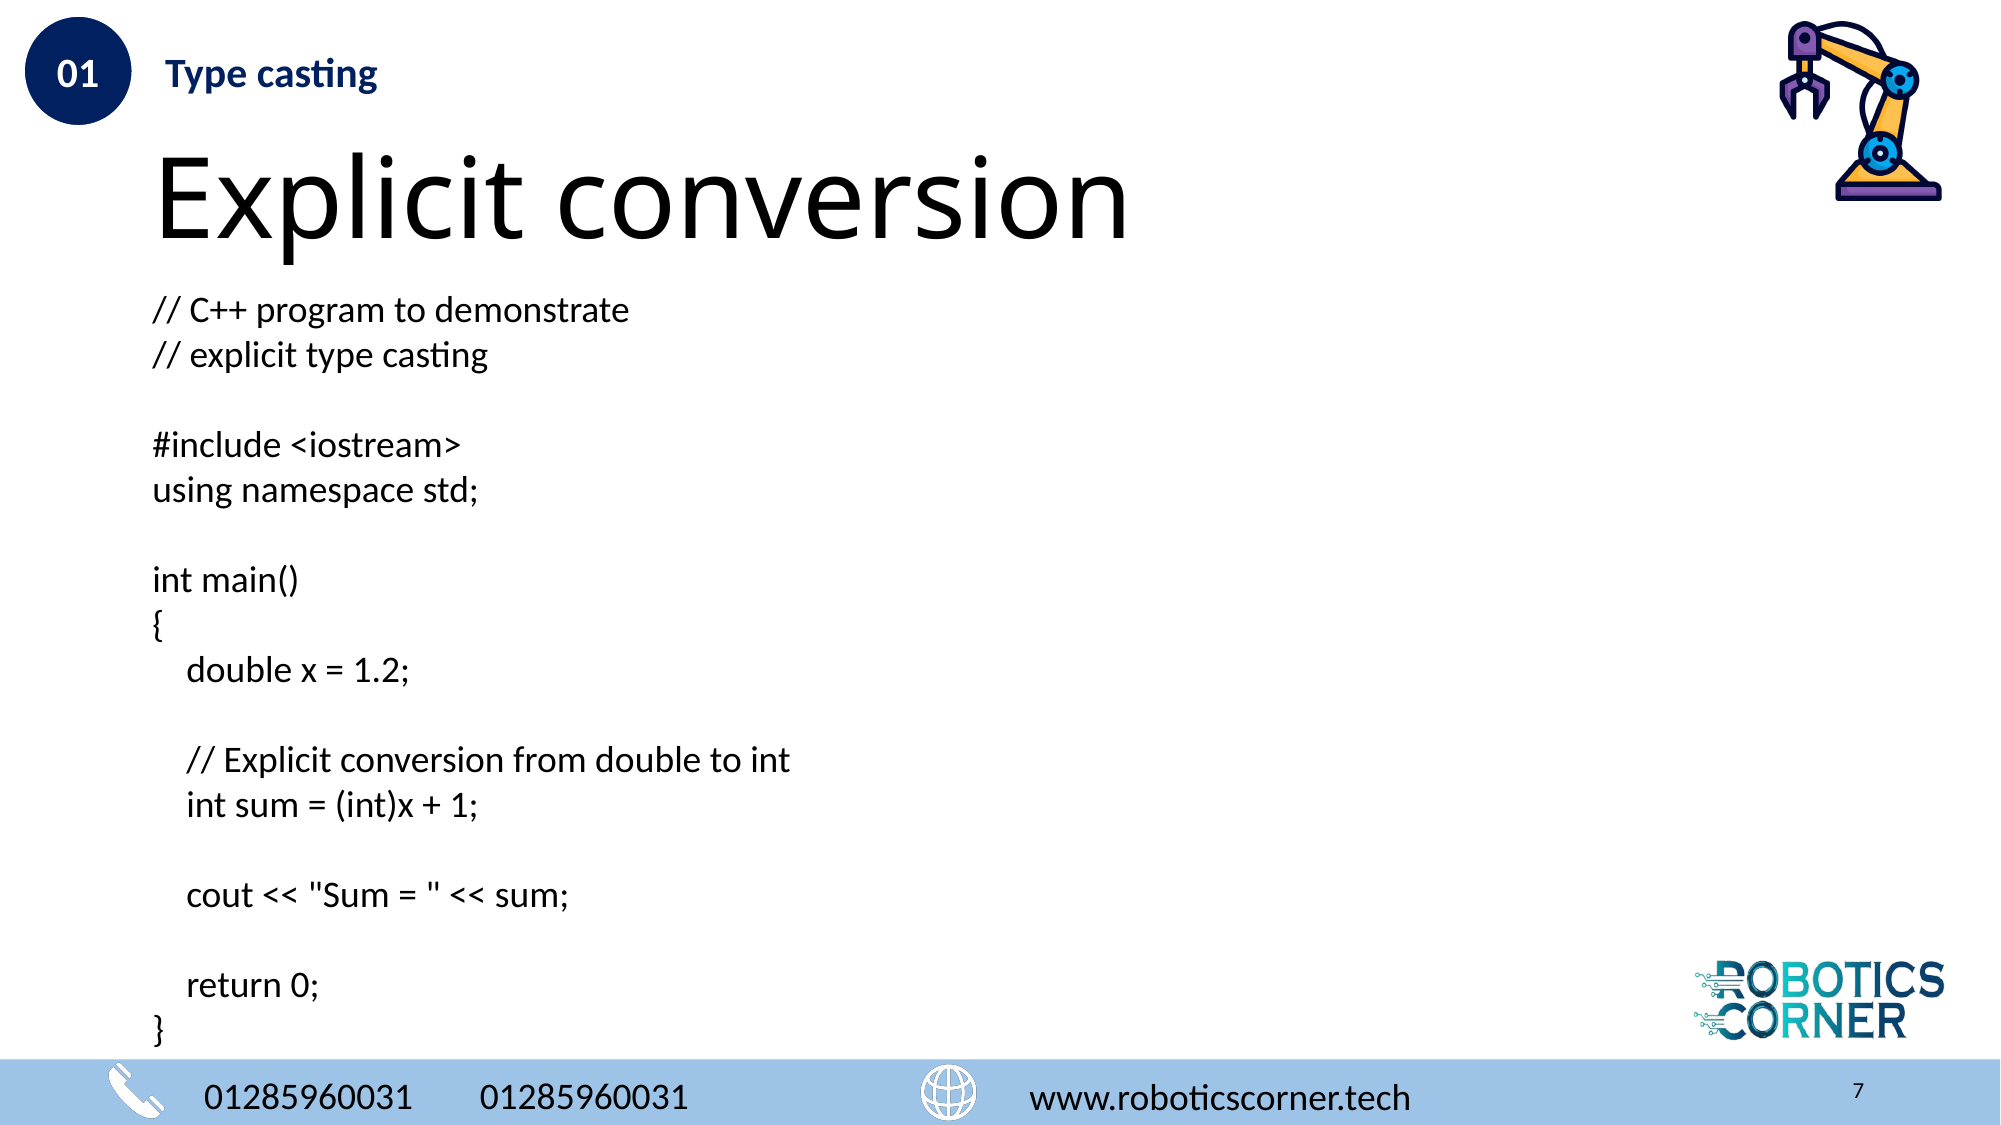

01
Type casting
# Explicit conversion
// C++ program to demonstrate
// explicit type casting
#include <iostream>
using namespace std;
int main()
{
 double x = 1.2;
 // Explicit conversion from double to int
 int sum = (int)x + 1;
 cout << "Sum = " << sum;
 return 0;
}